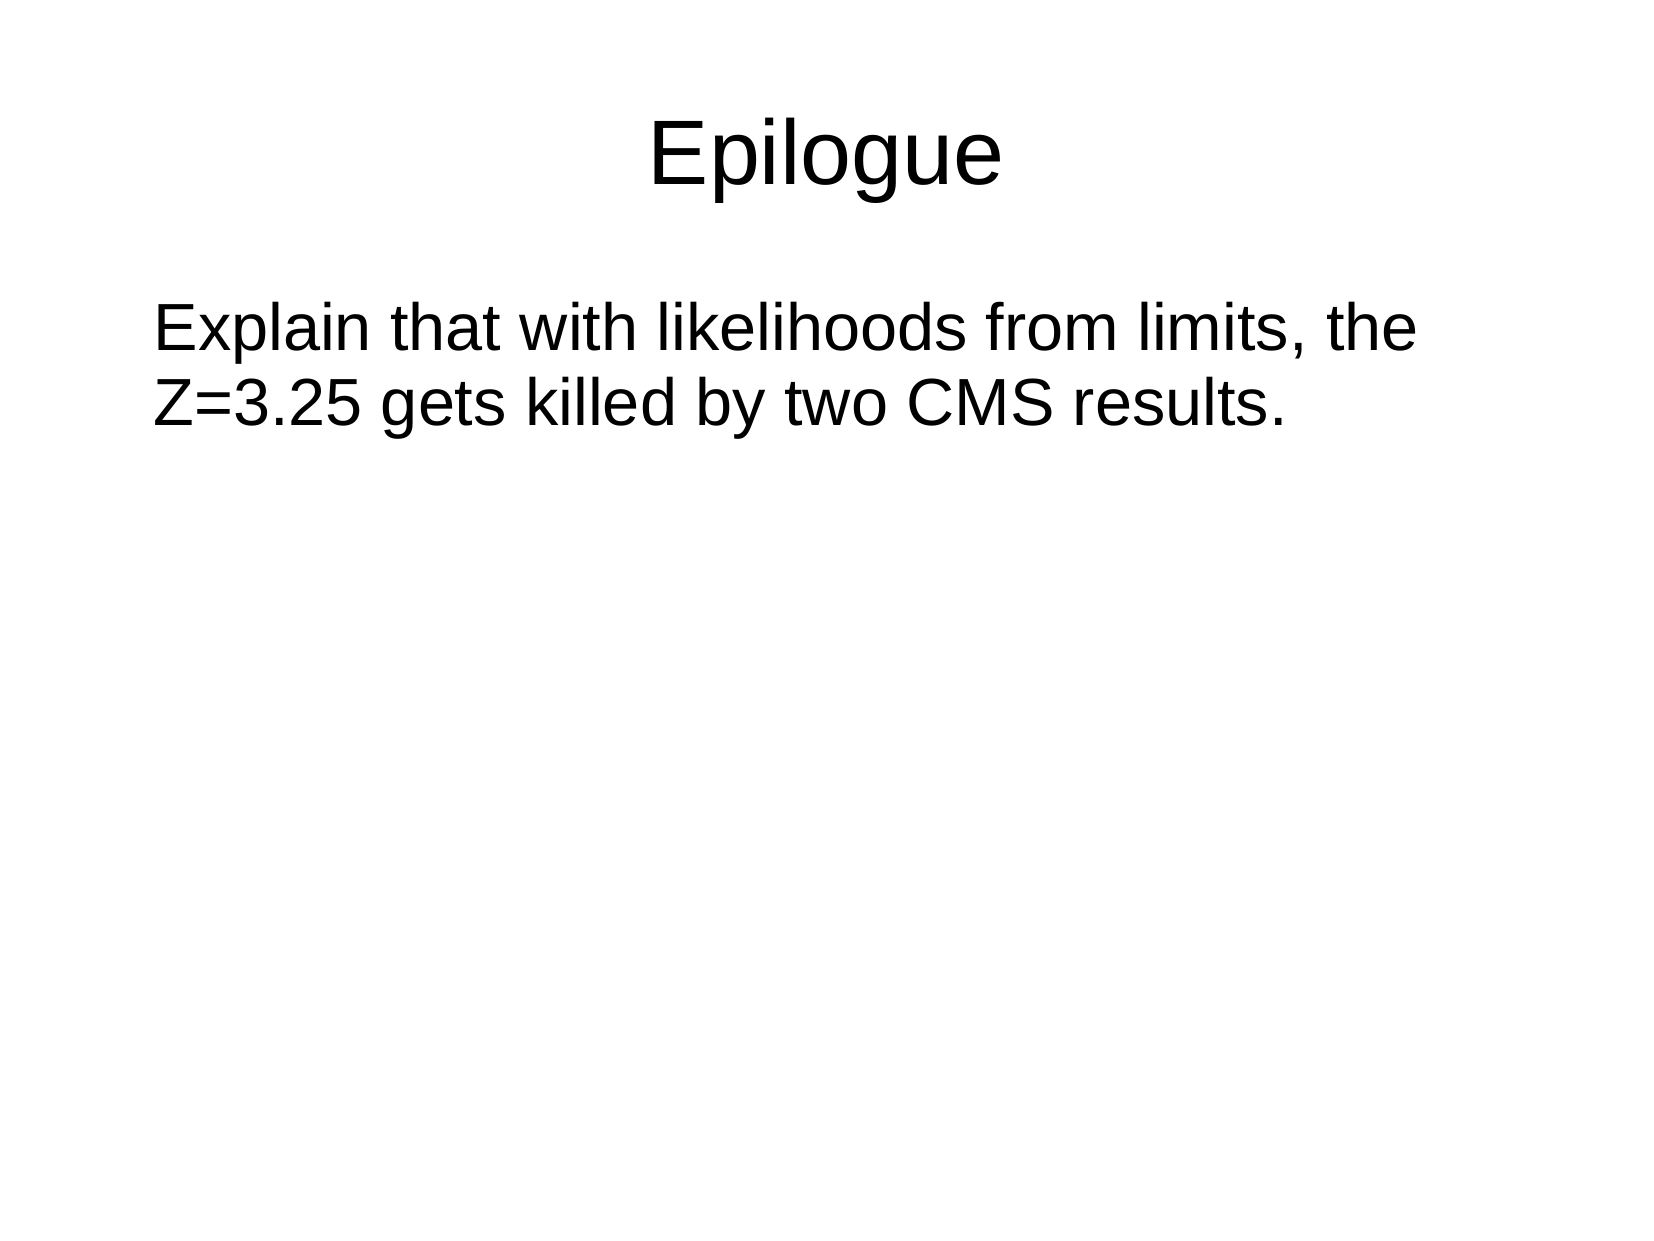

# Epilogue
Explain that with likelihoods from limits, the Z=3.25 gets killed by two CMS results.